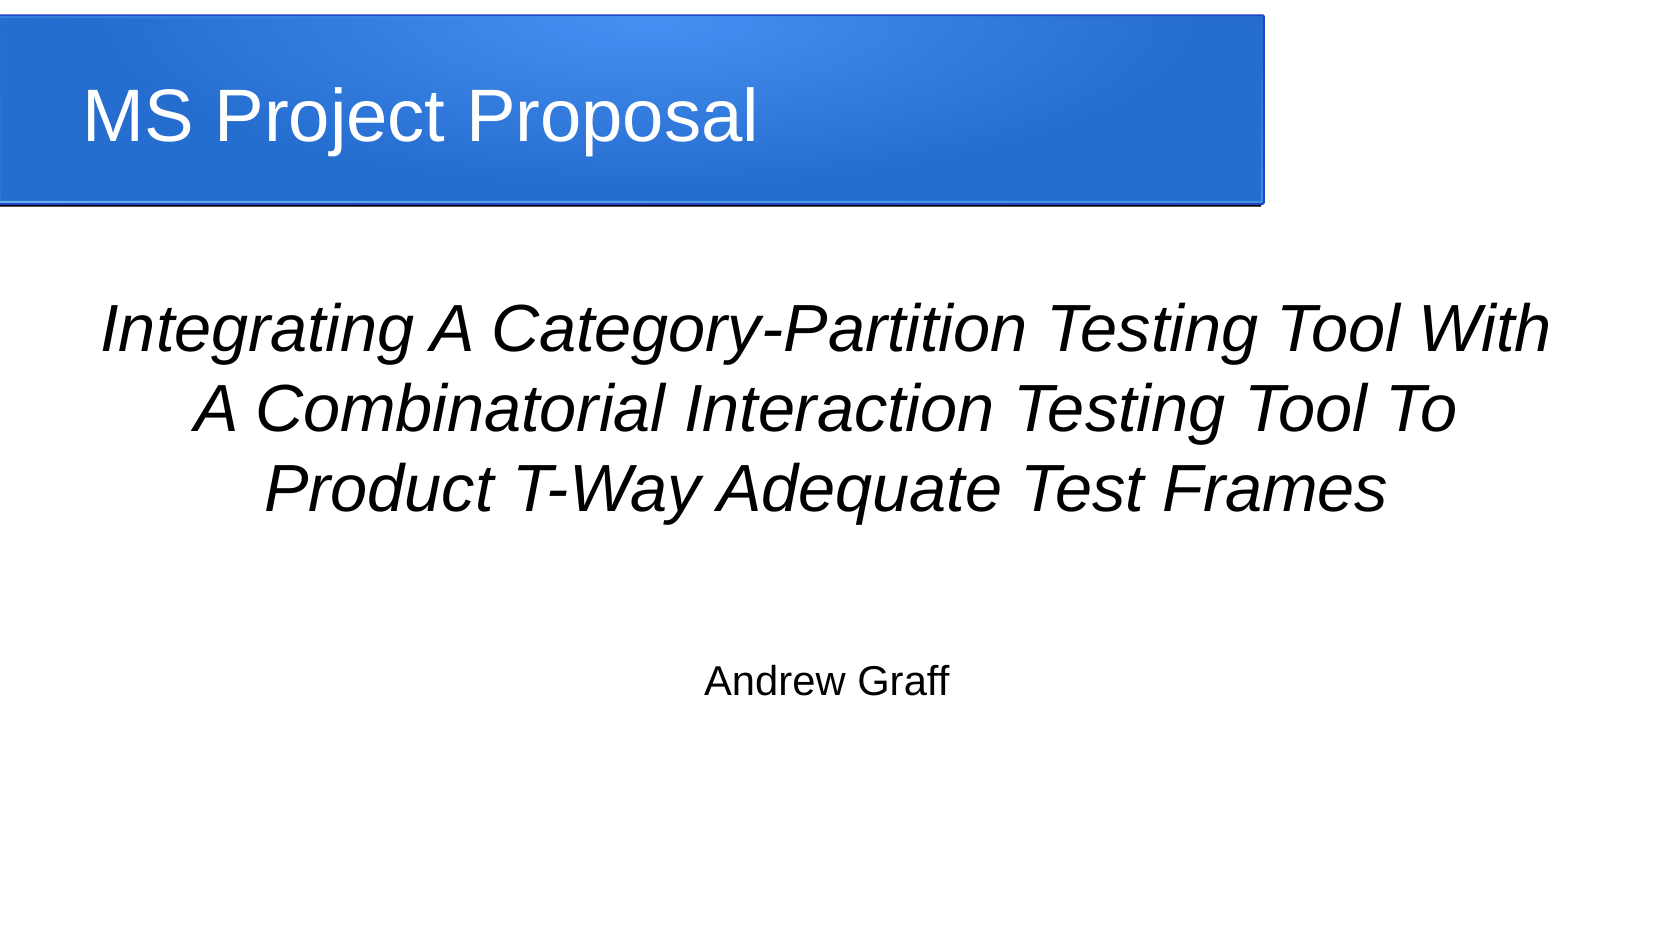

# MS Project Proposal
Integrating A Category-Partition Testing Tool With A Combinatorial Interaction Testing Tool To Product T-Way Adequate Test Frames
Andrew Graff